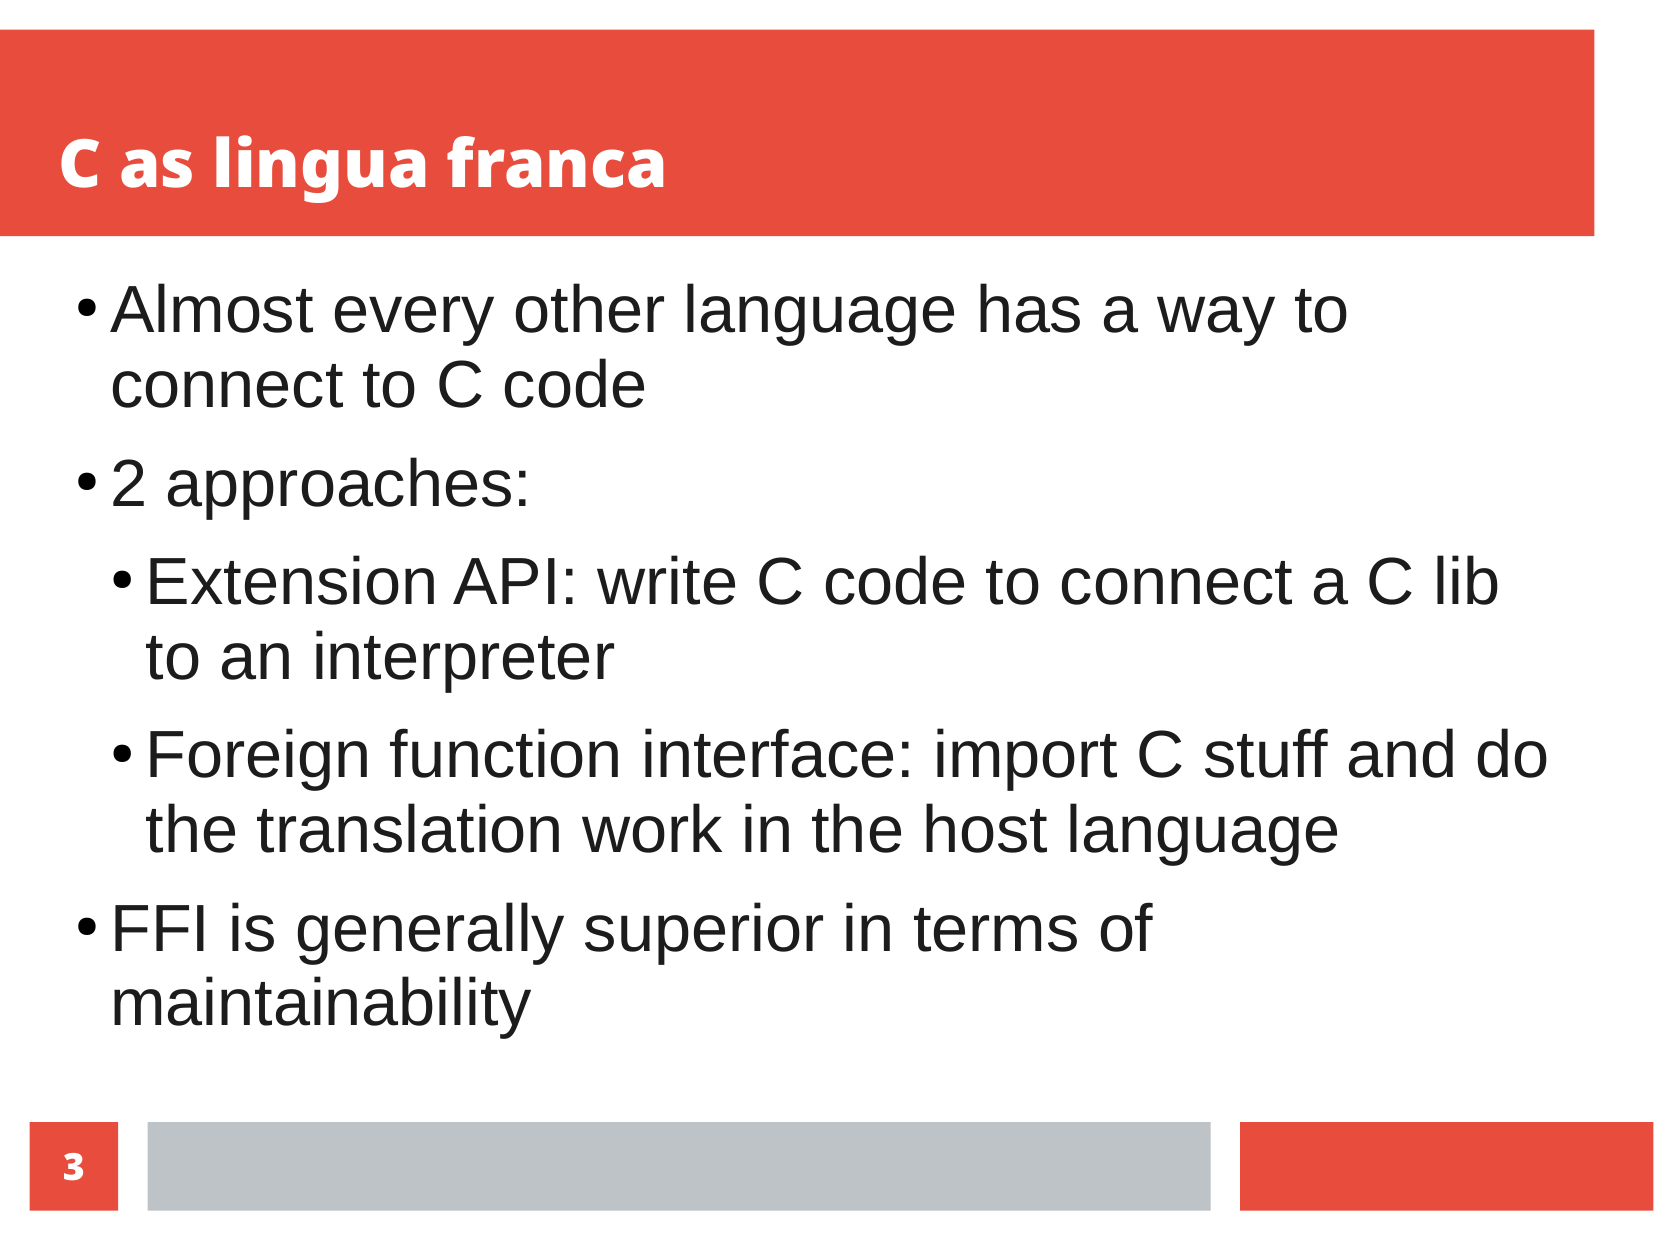

# C as lingua franca
Almost every other language has a way to connect to C code
2 approaches:
Extension API: write C code to connect a C lib to an interpreter
Foreign function interface: import C stuff and do the translation work in the host language
FFI is generally superior in terms of maintainability
3